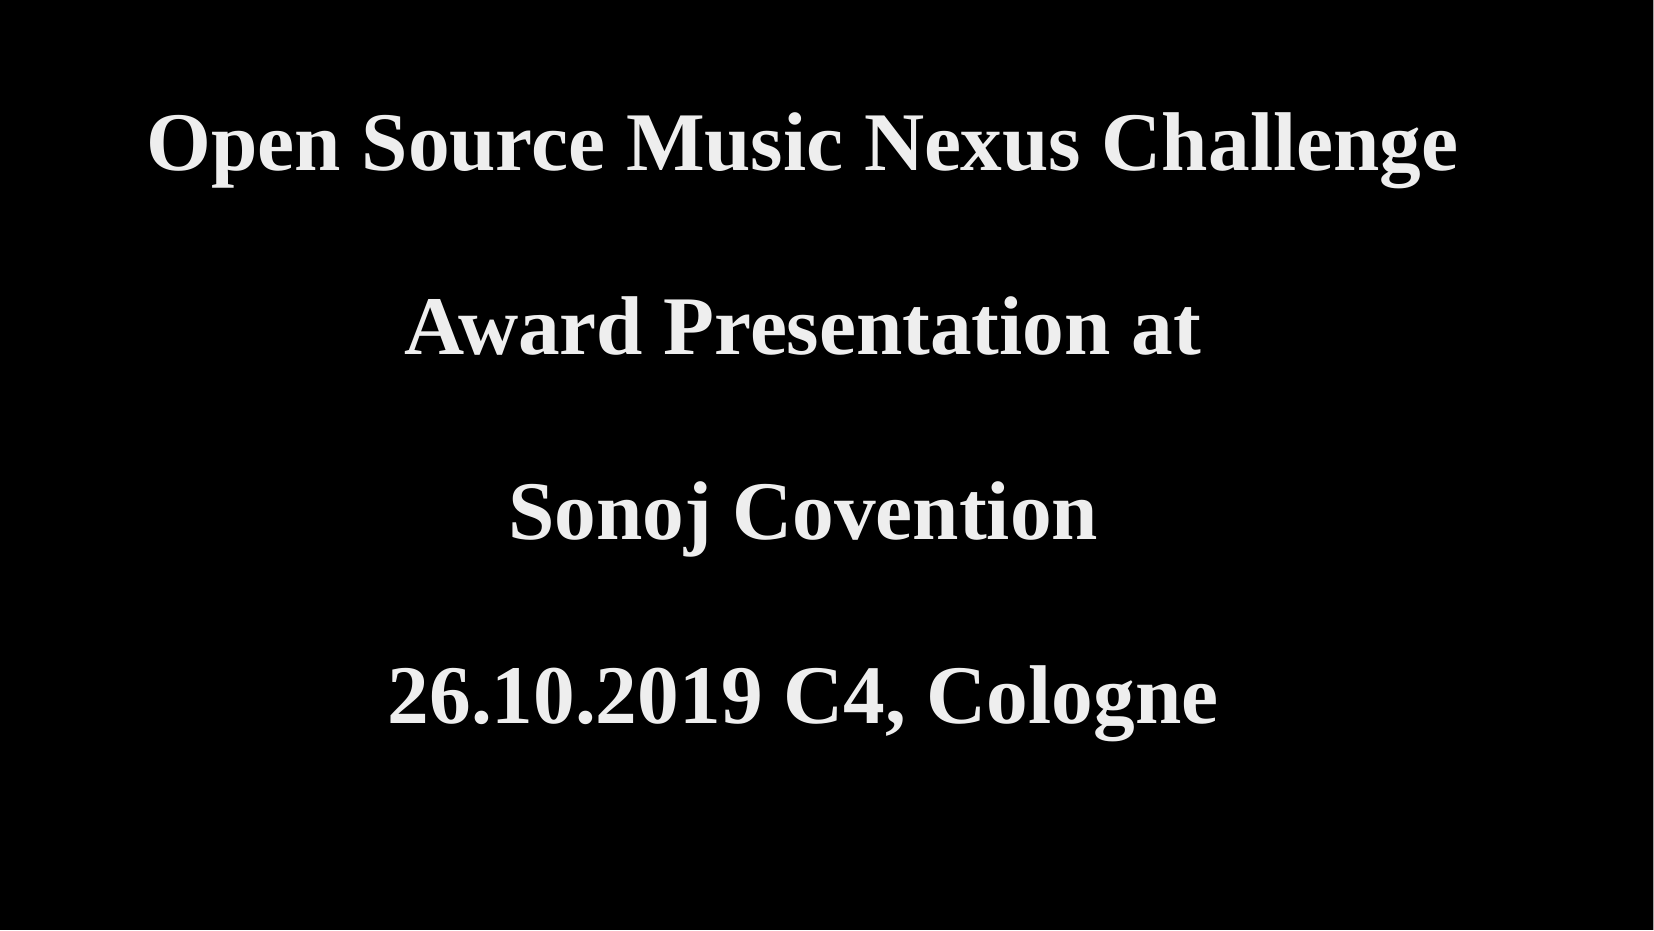

Open Source Music Nexus Challenge
Award Presentation at
Sonoj Covention
26.10.2019 C4, Cologne